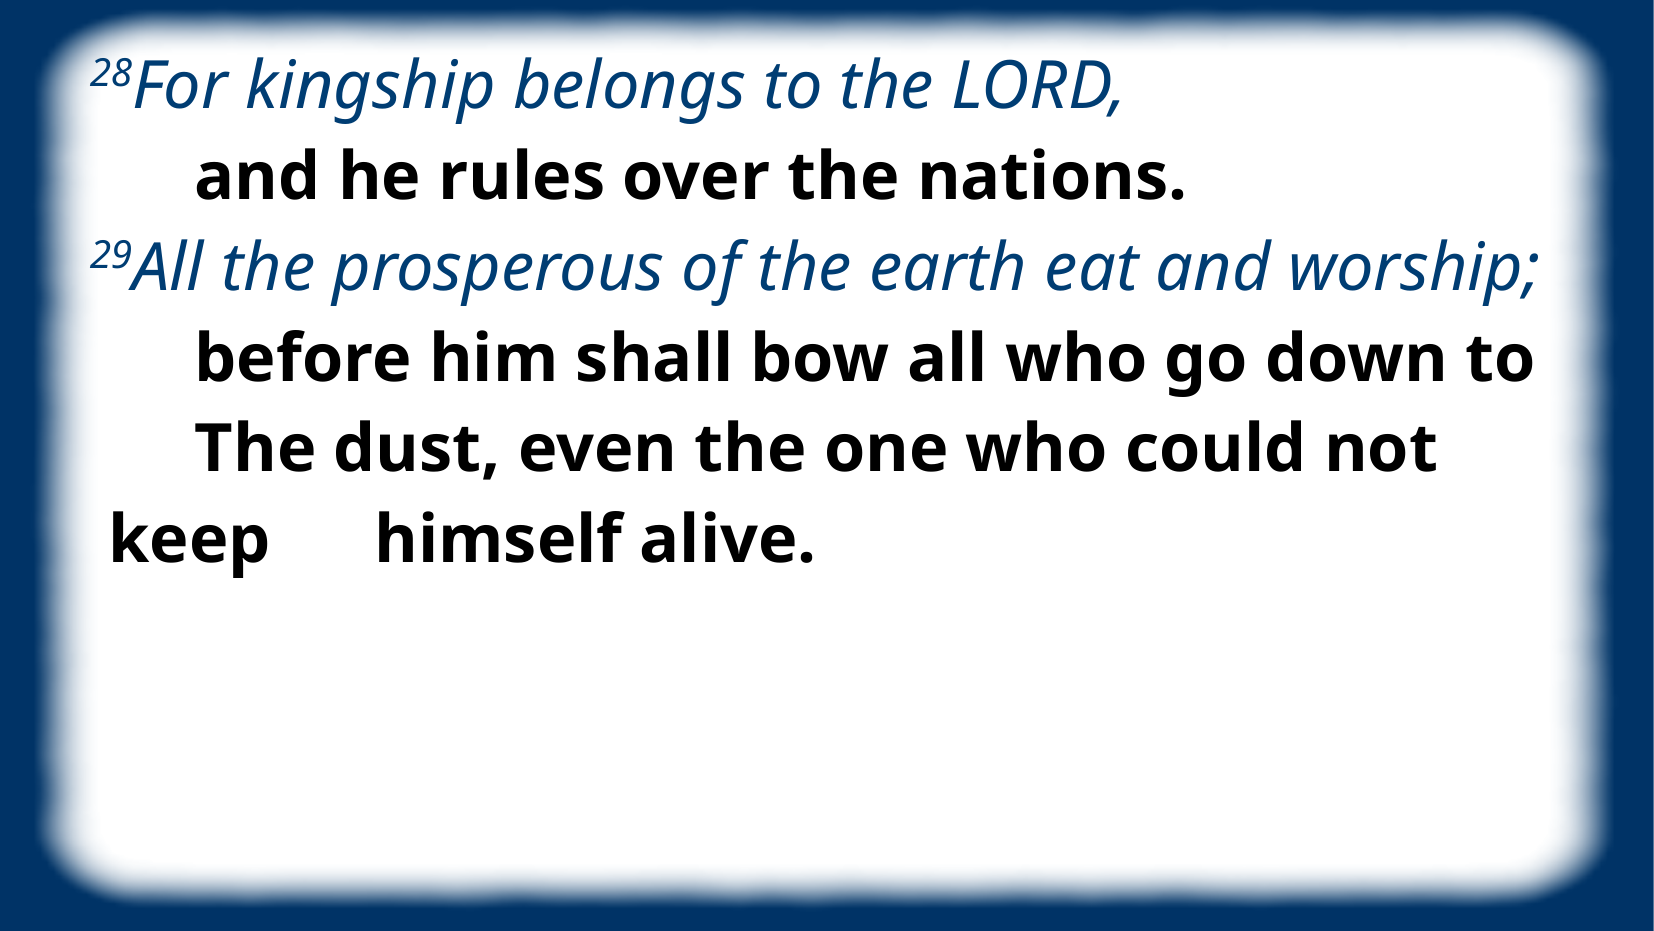

28For kingship belongs to the LORD,
 and he rules over the nations.
29All the prosperous of the earth eat and worship;
 before him shall bow all who go down to
 The dust, even the one who could not keep himself alive.